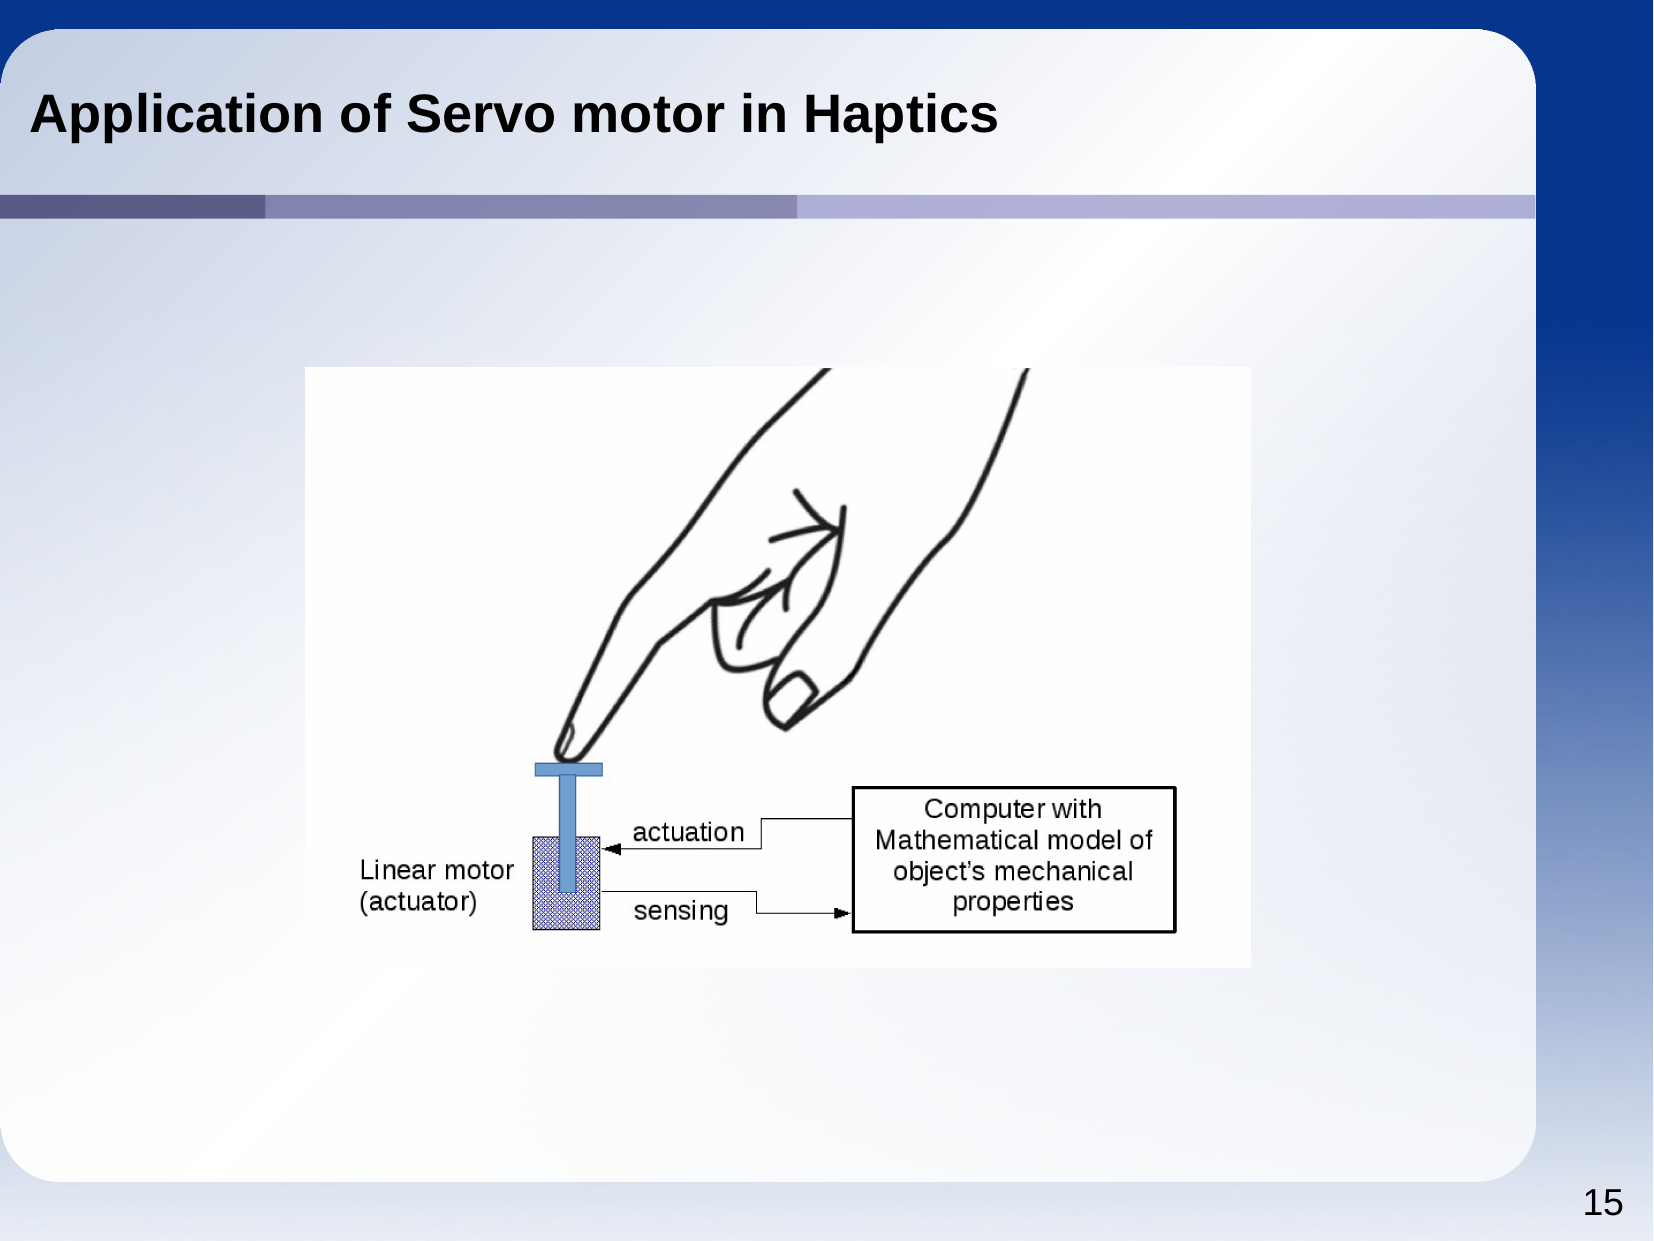

# Application of Servo motor in Haptics
15